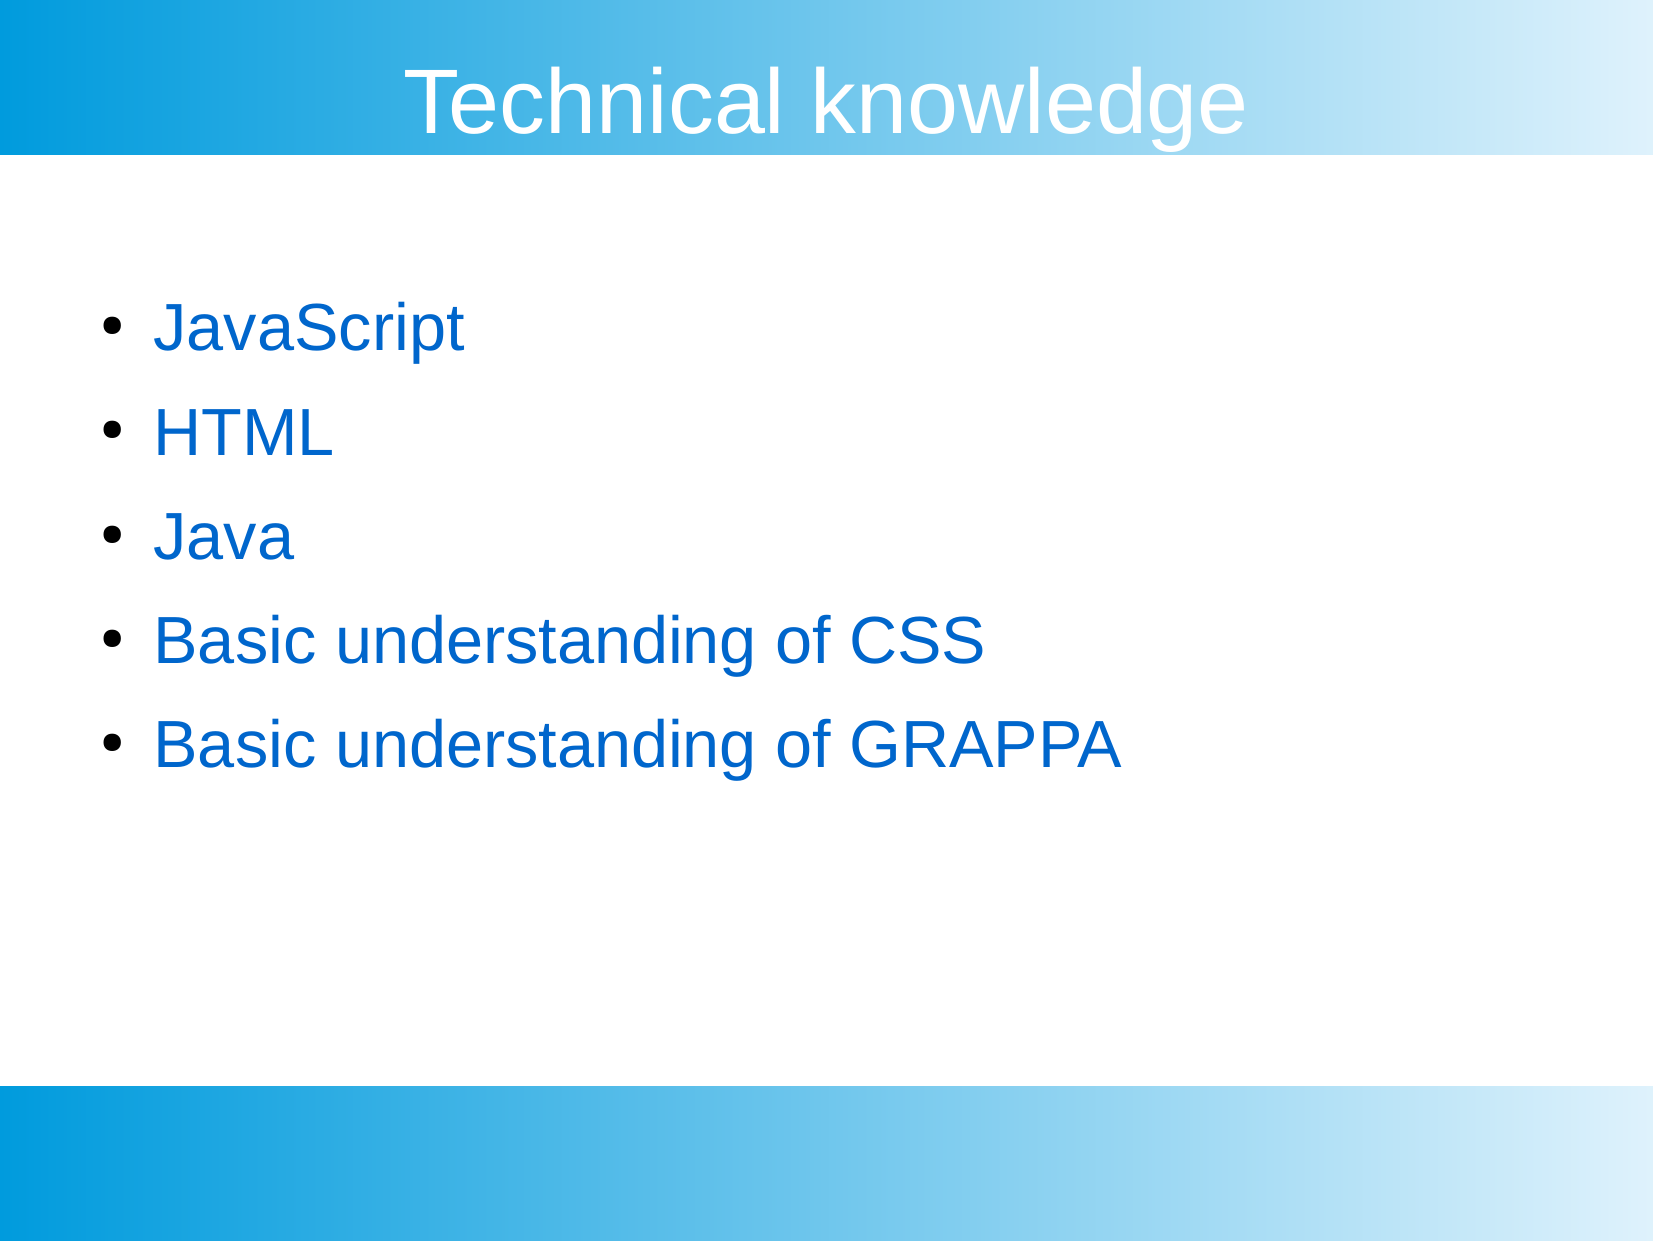

# Technical knowledge
JavaScript
HTML
Java
Basic understanding of CSS
Basic understanding of GRAPPA